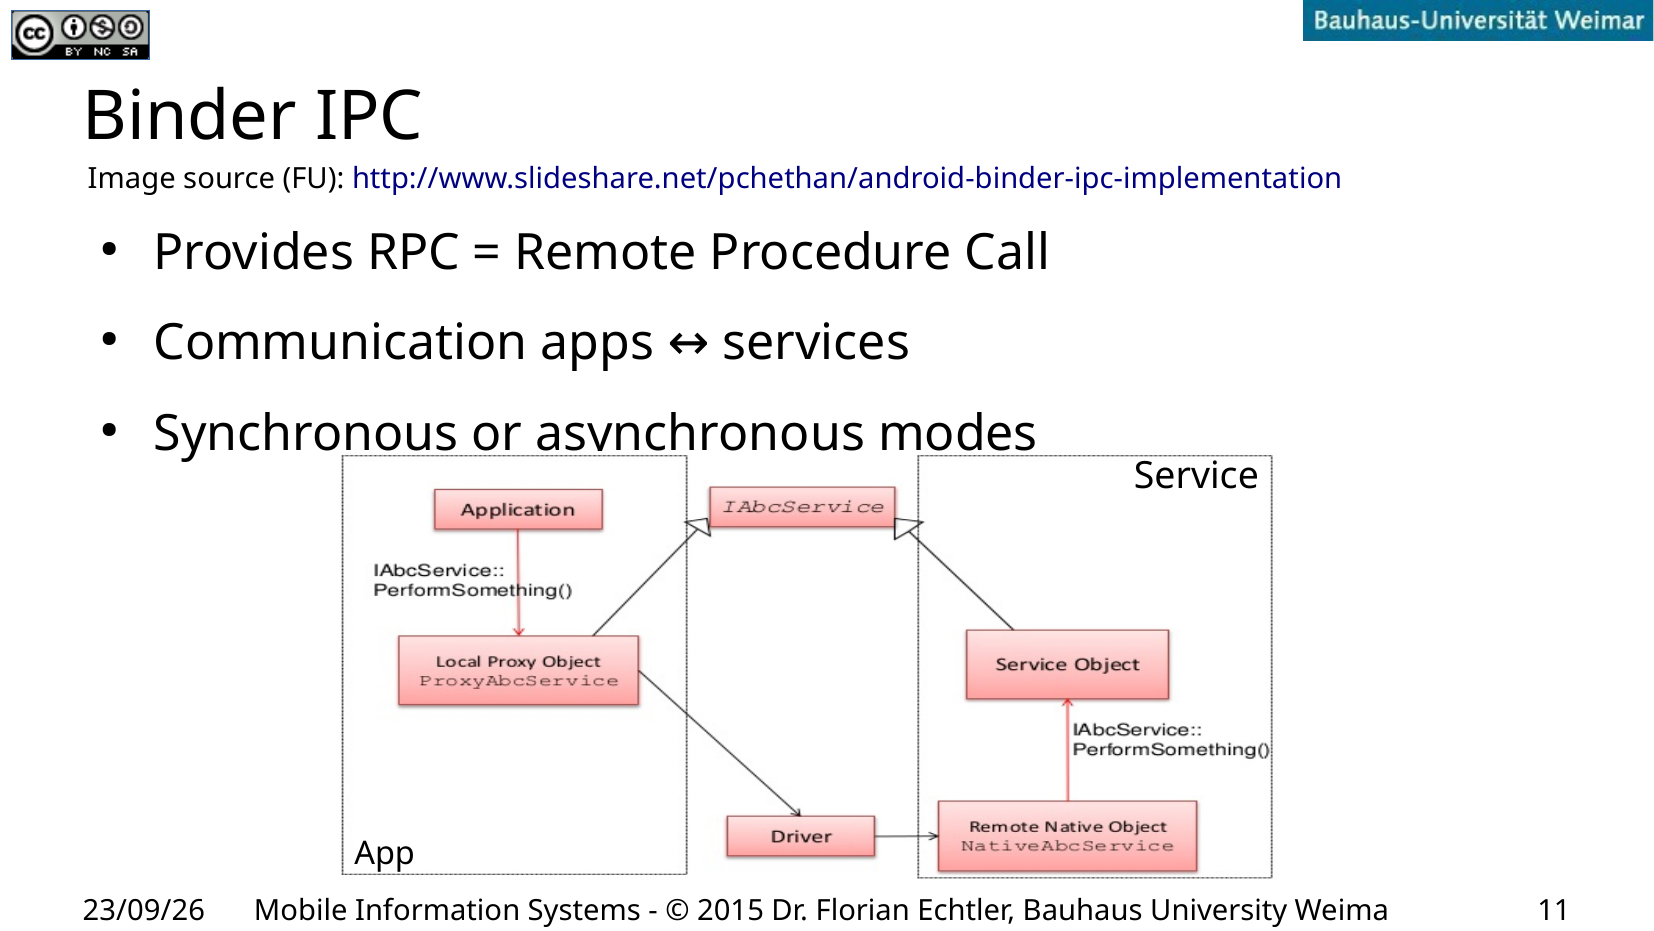

# Binder IPC
Image source (FU): http://www.slideshare.net/pchethan/android-binder-ipc-implementation
Provides RPC = Remote Procedure Call
Communication apps ↔ services
Synchronous or asynchronous modes
Service
App
Mobile Information Systems - © 2015 Dr. Florian Echtler, Bauhaus University Weimar
11